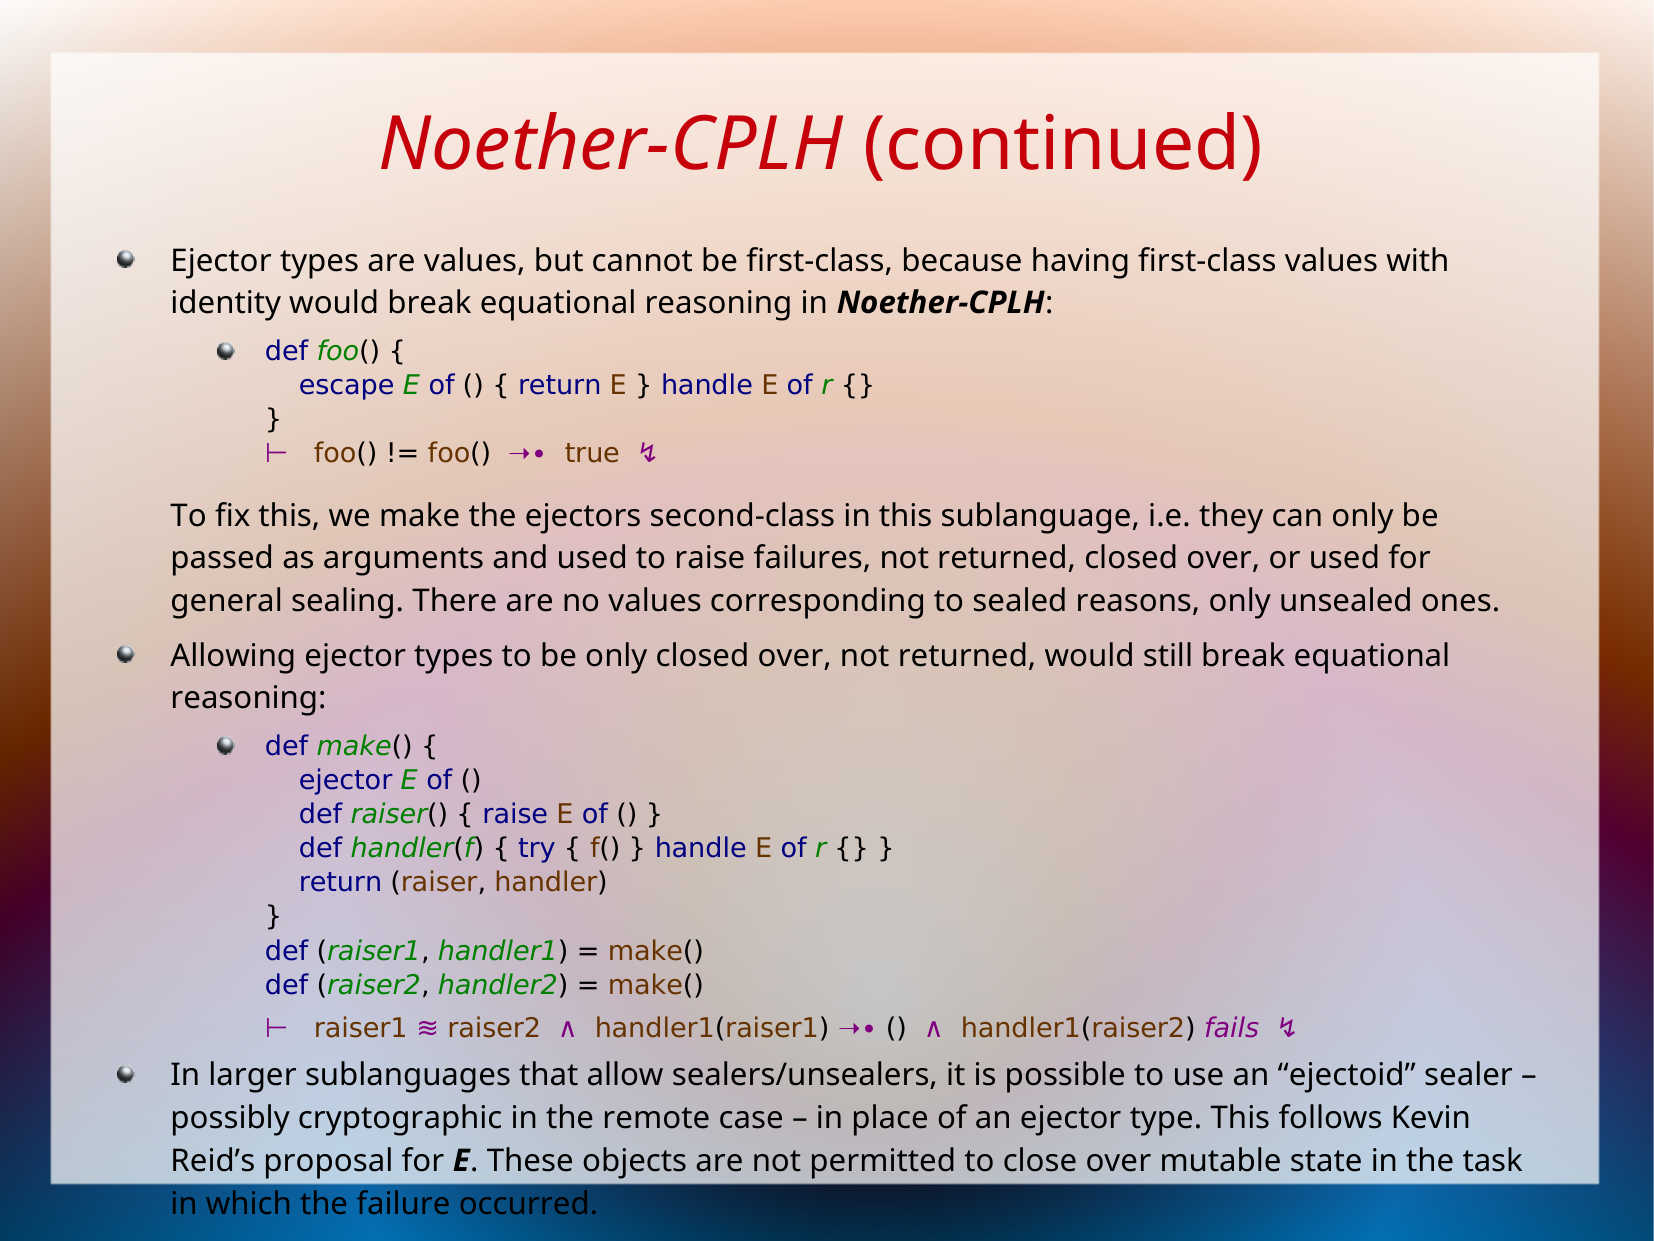

# Noether-CPLH (continued)
Ejector types are values, but cannot be first-class, because having first‑class values with identity would break equational reasoning in Noether-CPLH:
def foo() {
 escape E of () { return E } handle E of r {}
}
⊢   foo() != foo()  ➝∙  true  ↯
To fix this, we make the ejectors second-class in this sublanguage, i.e. they can only be passed as arguments and used to raise failures, not returned, closed over, or used for general sealing. There are no values corresponding to sealed reasons, only unsealed ones.
Allowing ejector types to be only closed over, not returned, would still break equational reasoning:
def make() {
 ejector E of ()
 def raiser() { raise E of () }
 def handler(f) { try { f() } handle E of r {} }
 return (raiser, handler)
}
def (raiser1, handler1) = make()
def (raiser2, handler2) = make()
⊢   raiser1 ≋ raiser2 ∧ handler1(raiser1) ➝∙ () ∧ handler1(raiser2) fails  ↯
In larger sublanguages that allow sealers/unsealers, it is possible to use an “ejectoid” sealer – possibly cryptographic in the remote case – in place of an ejector type. This follows Kevin Reid’s proposal for E. These objects are not permitted to close over mutable state in the task in which the failure occurred.